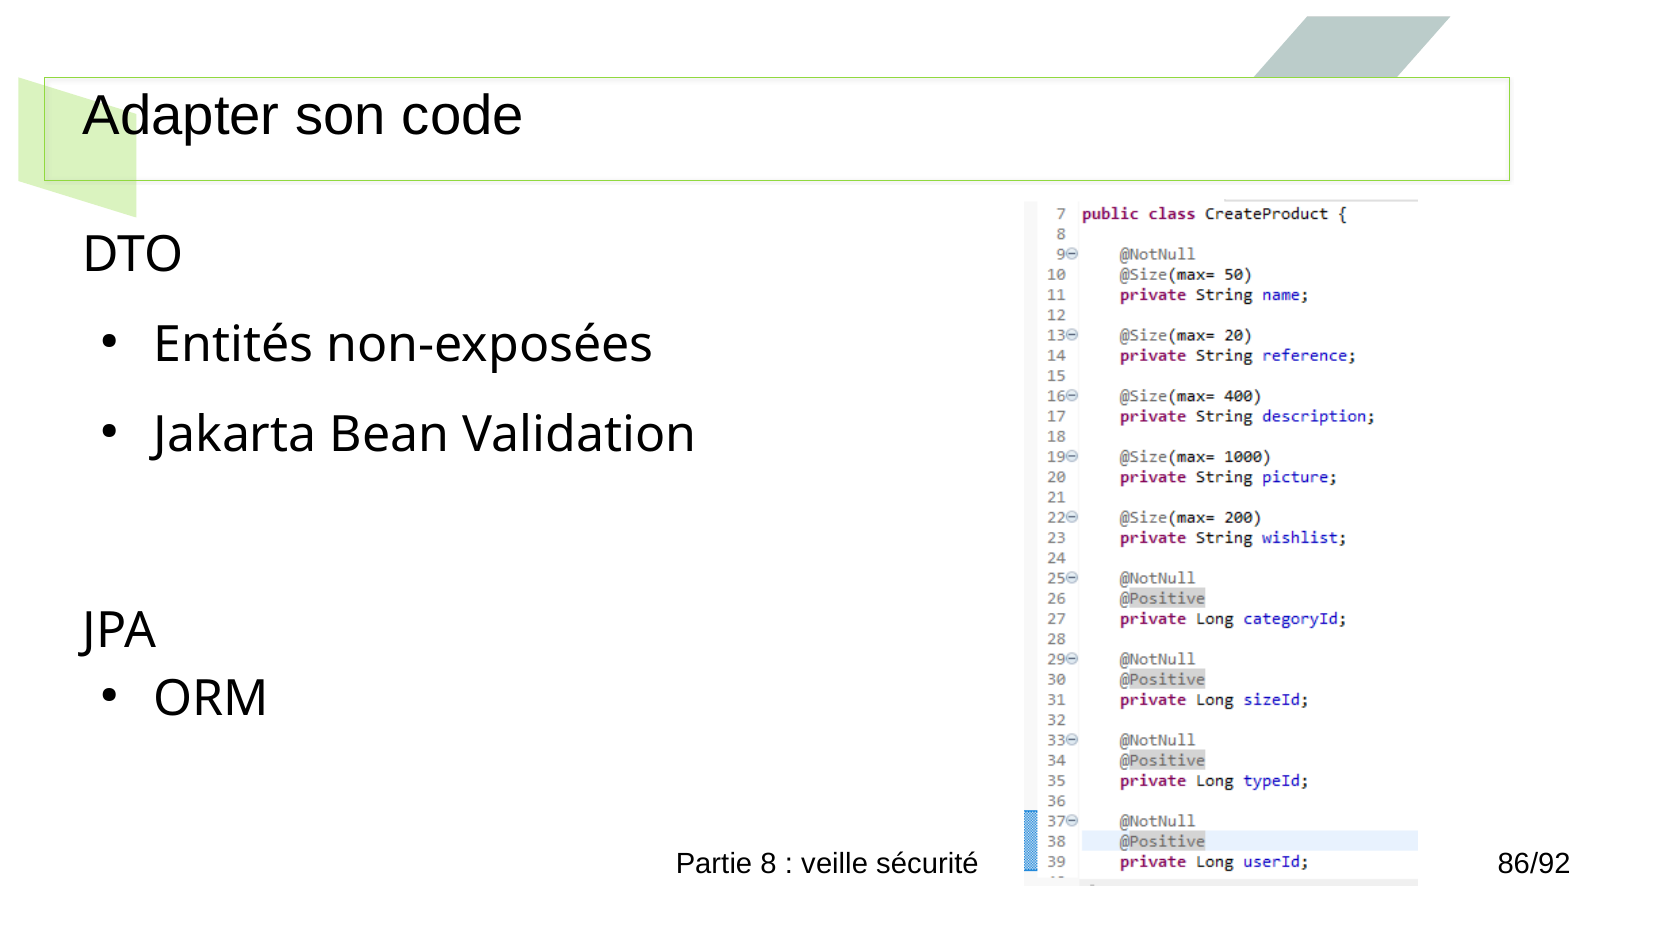

# Adapter son code
DTO
Entités non-exposées
Jakarta Bean Validation
JPA
ORM
Partie 8 : veille sécurité
86